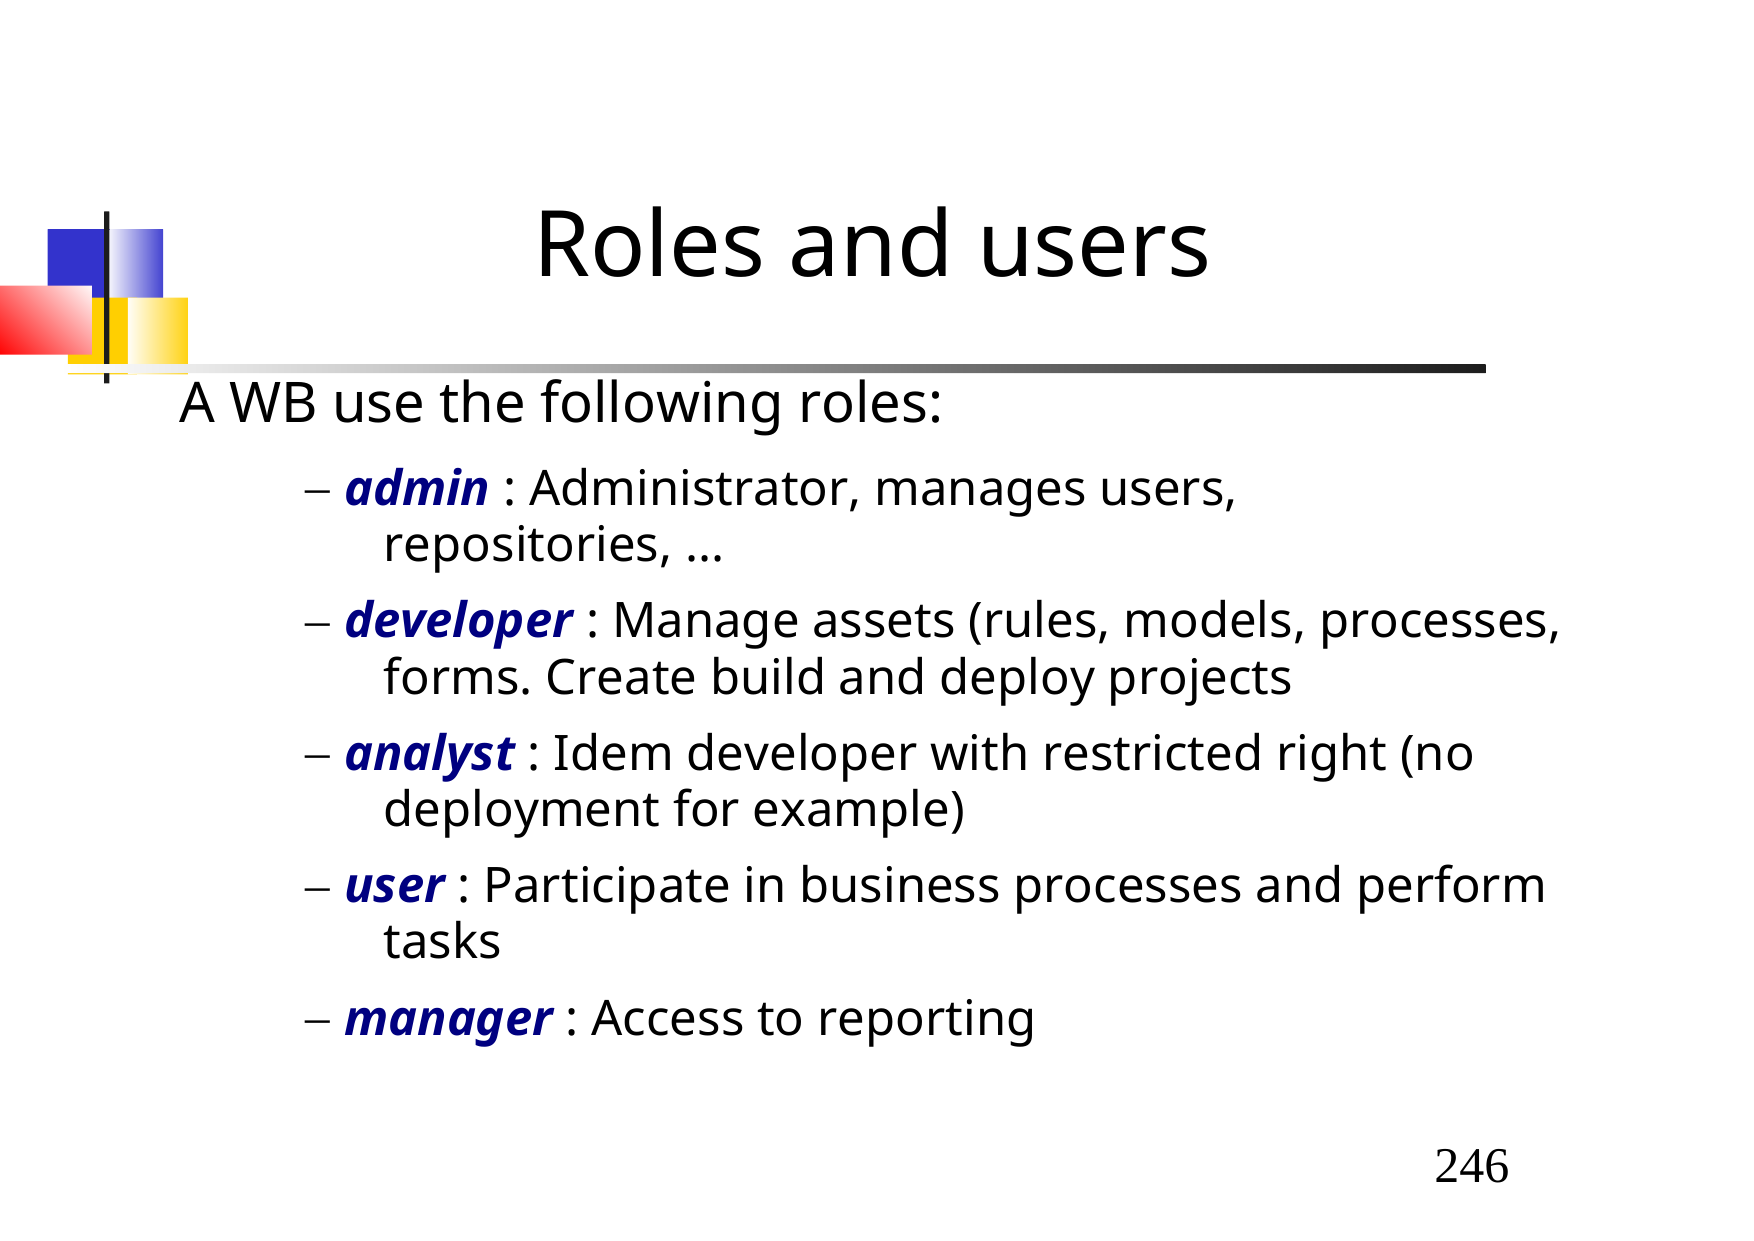

# Roles and users
A WB use the following roles:
admin : Administrator, manages users, repositories, ...
developer : Manage assets (rules, models, processes, forms. Create build and deploy projects
analyst : Idem developer with restricted right (no deployment for example)
user : Participate in business processes and perform tasks
manager : Access to reporting